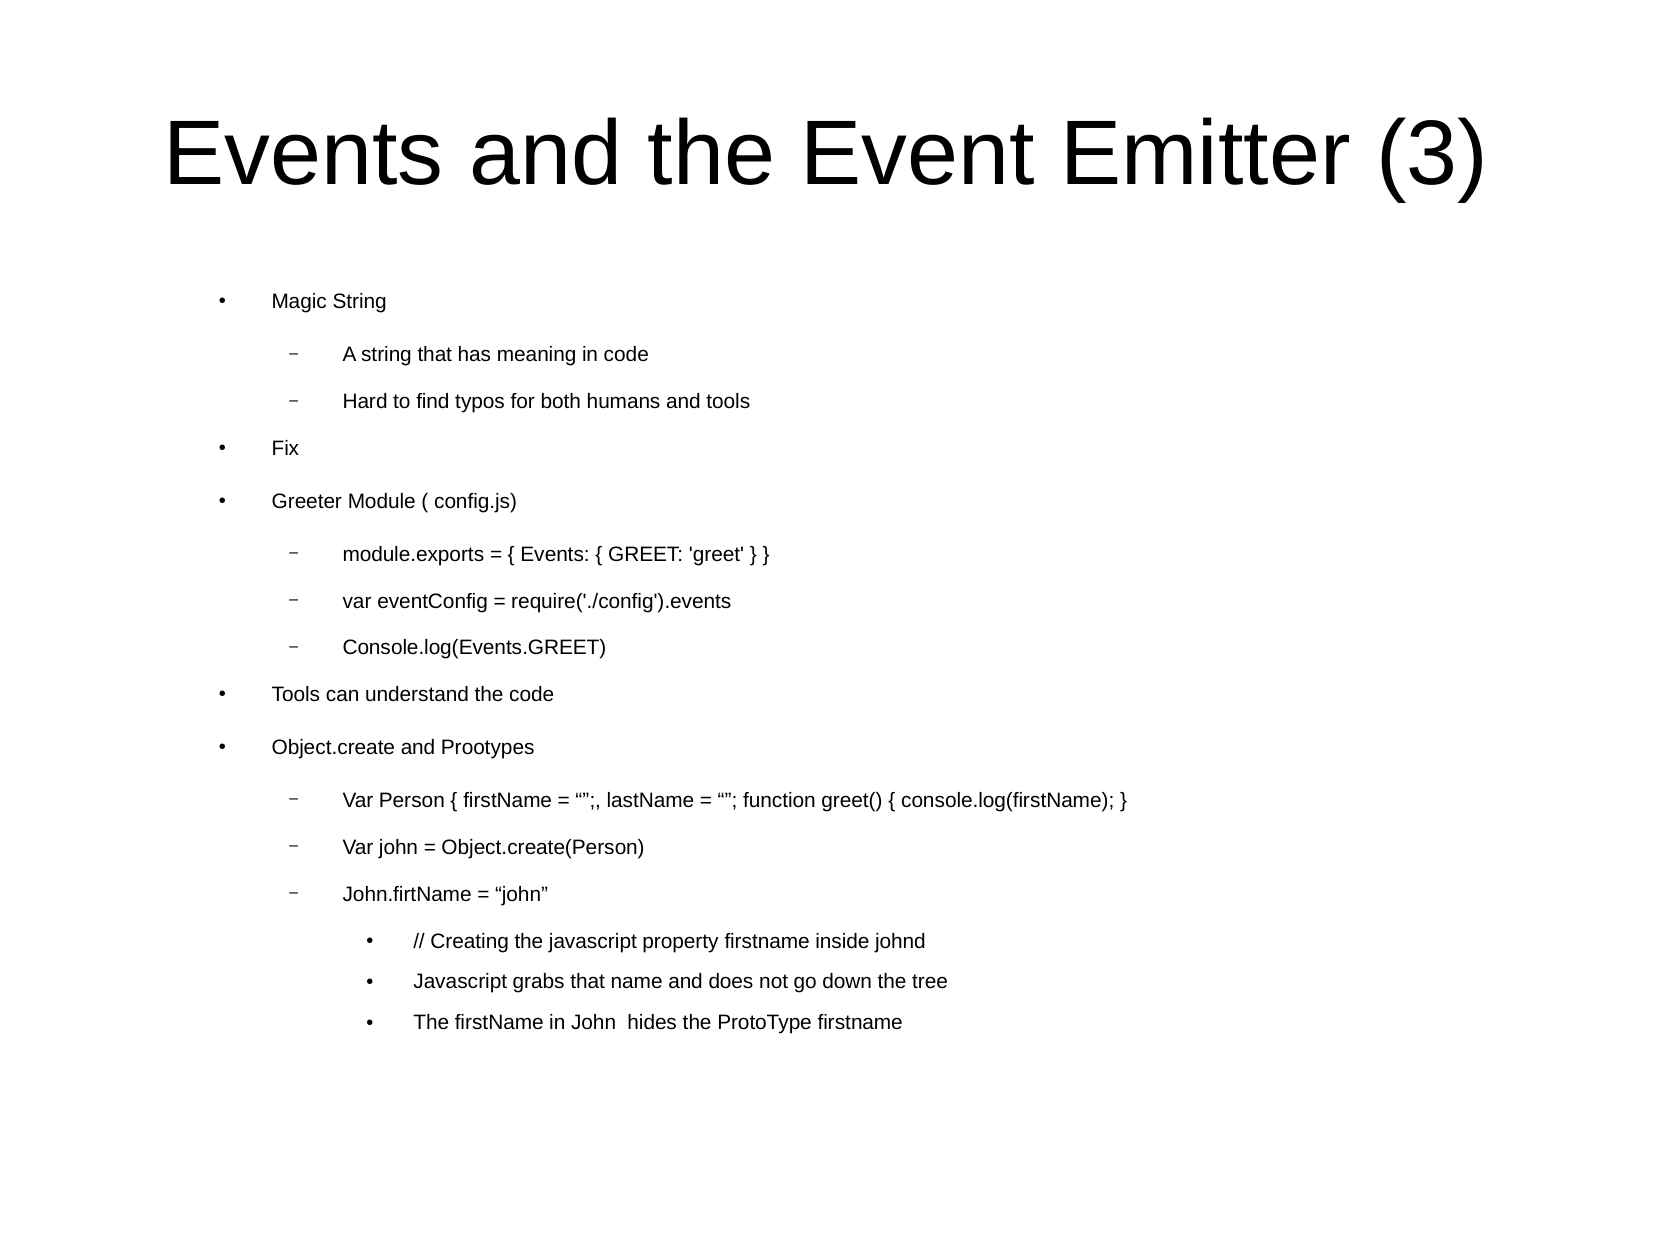

# Events and the Event Emitter (3)
Magic String
A string that has meaning in code
Hard to find typos for both humans and tools
Fix
Greeter Module ( config.js)
module.exports = { Events: { GREET: 'greet' } }
var eventConfig = require('./config').events
Console.log(Events.GREET)
Tools can understand the code
Object.create and Prootypes
Var Person { firstName = “”;, lastName = “”; function greet() { console.log(firstName); }
Var john = Object.create(Person)
John.firtName = “john”
// Creating the javascript property firstname inside johnd
Javascript grabs that name and does not go down the tree
The firstName in John hides the ProtoType firstname